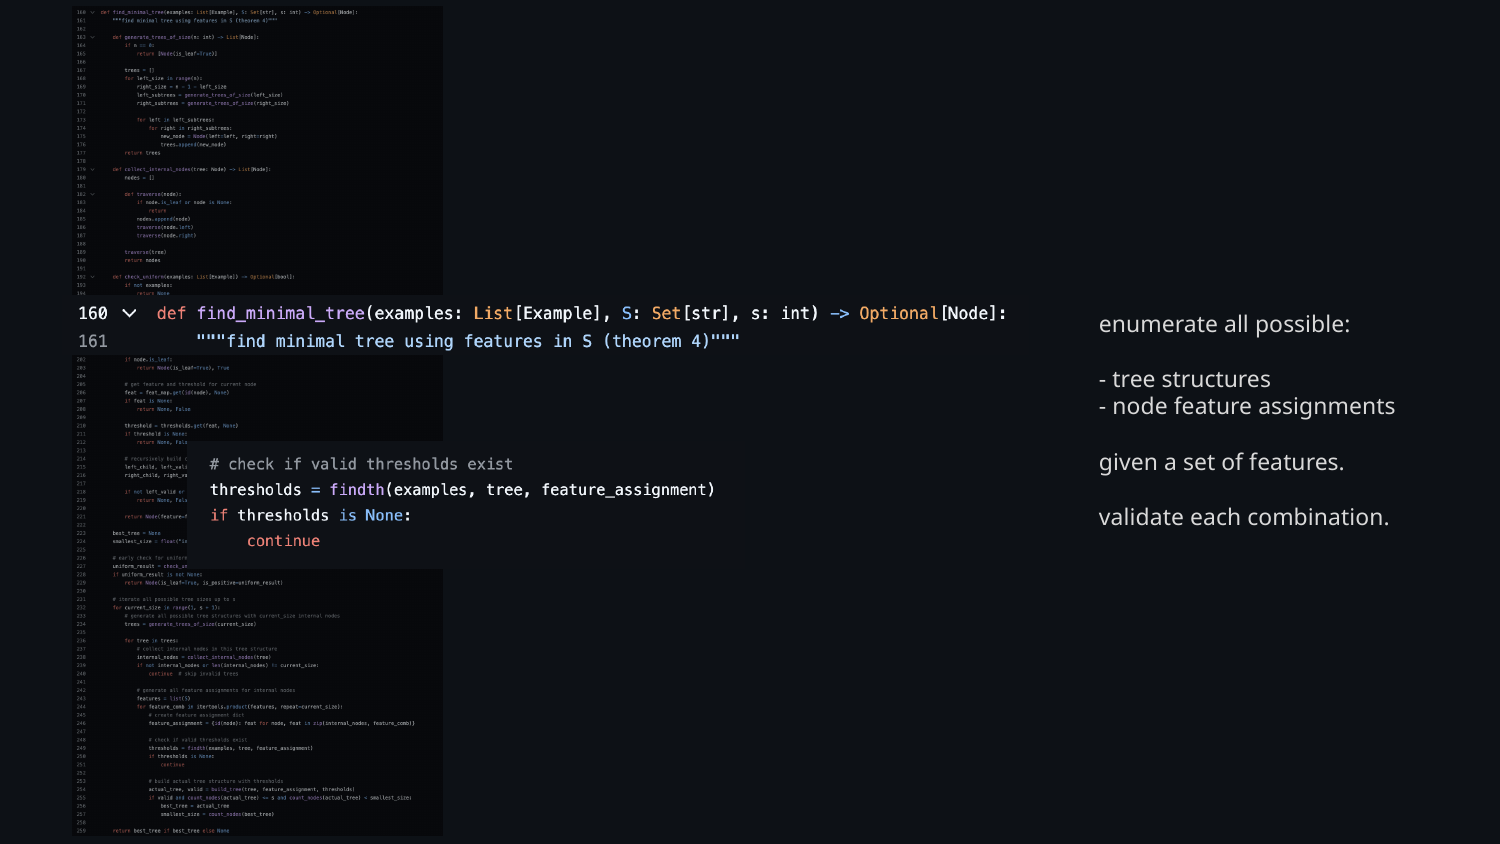

enumerate all possible:
- tree structures
- node feature assignments
given a set of features.
validate each combination.